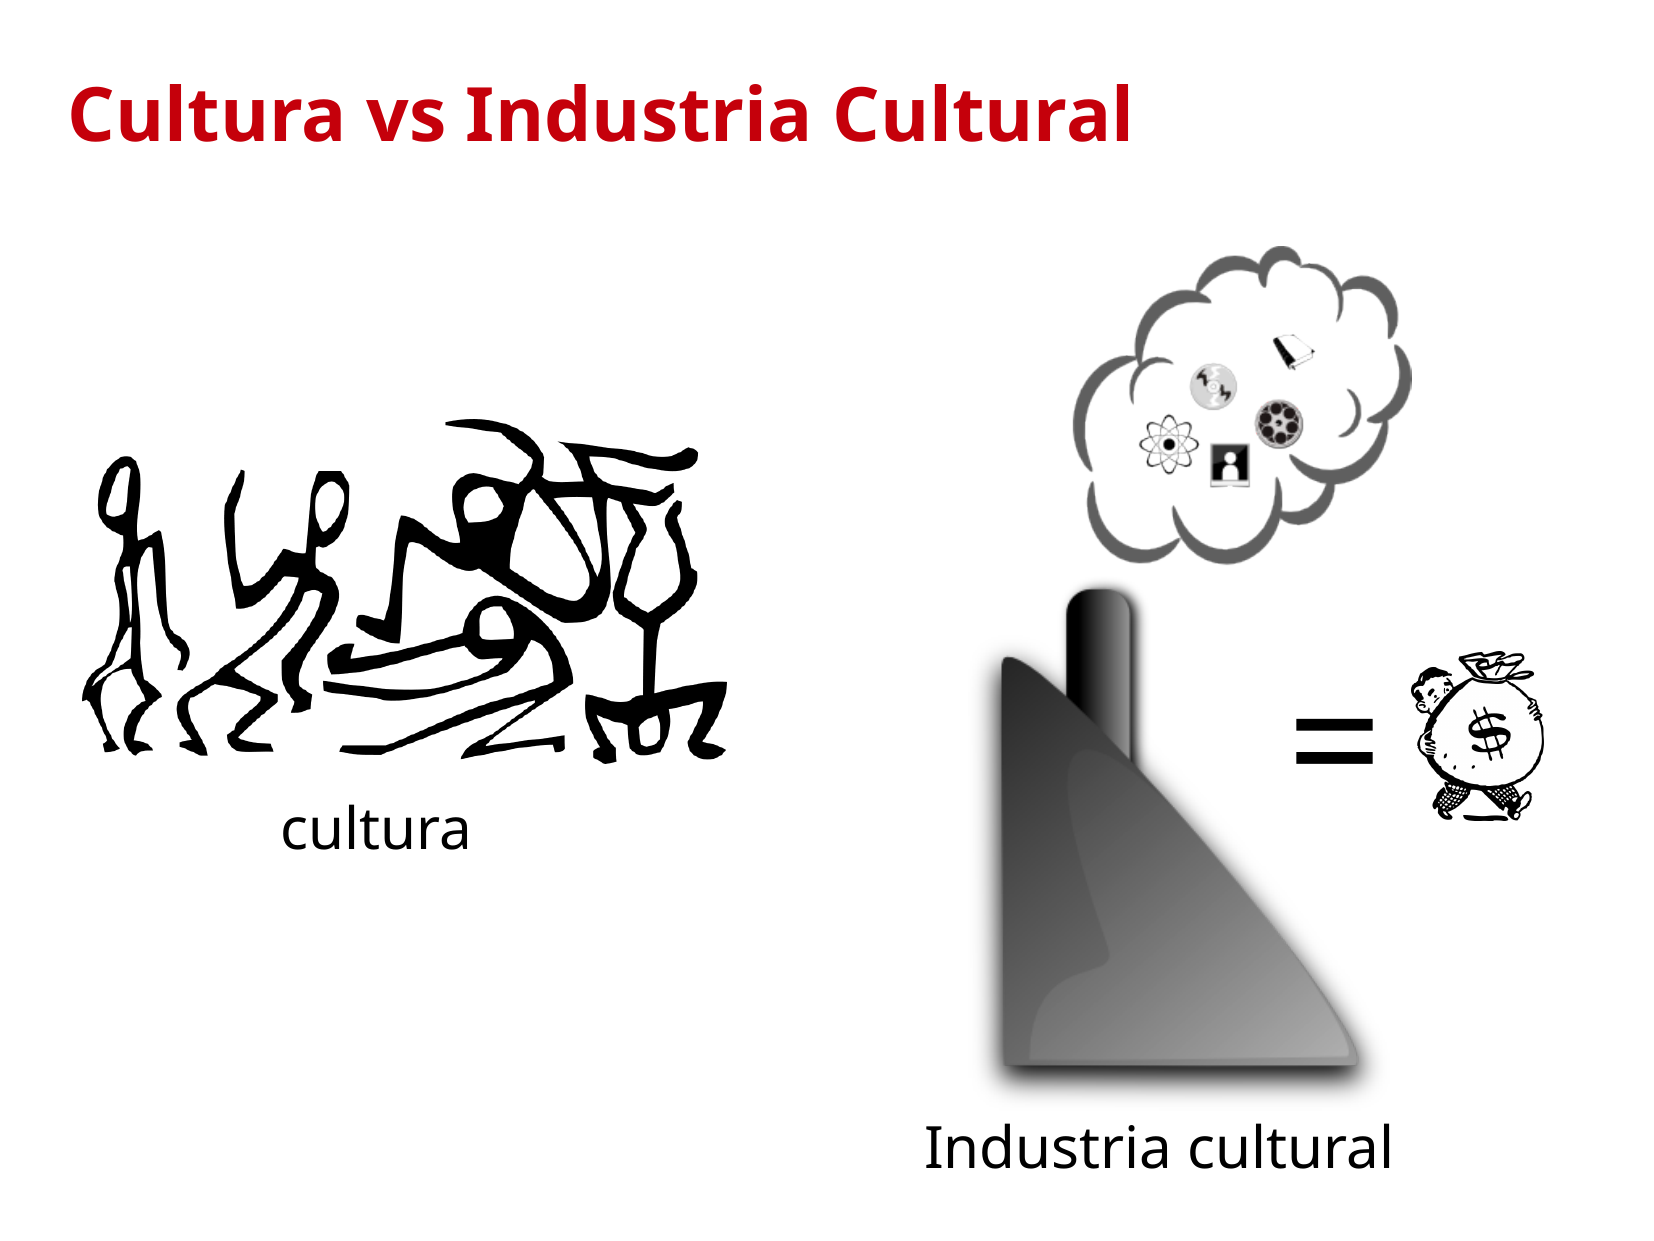

Cultura vs Industria Cultural
=
cultura
Industria cultural